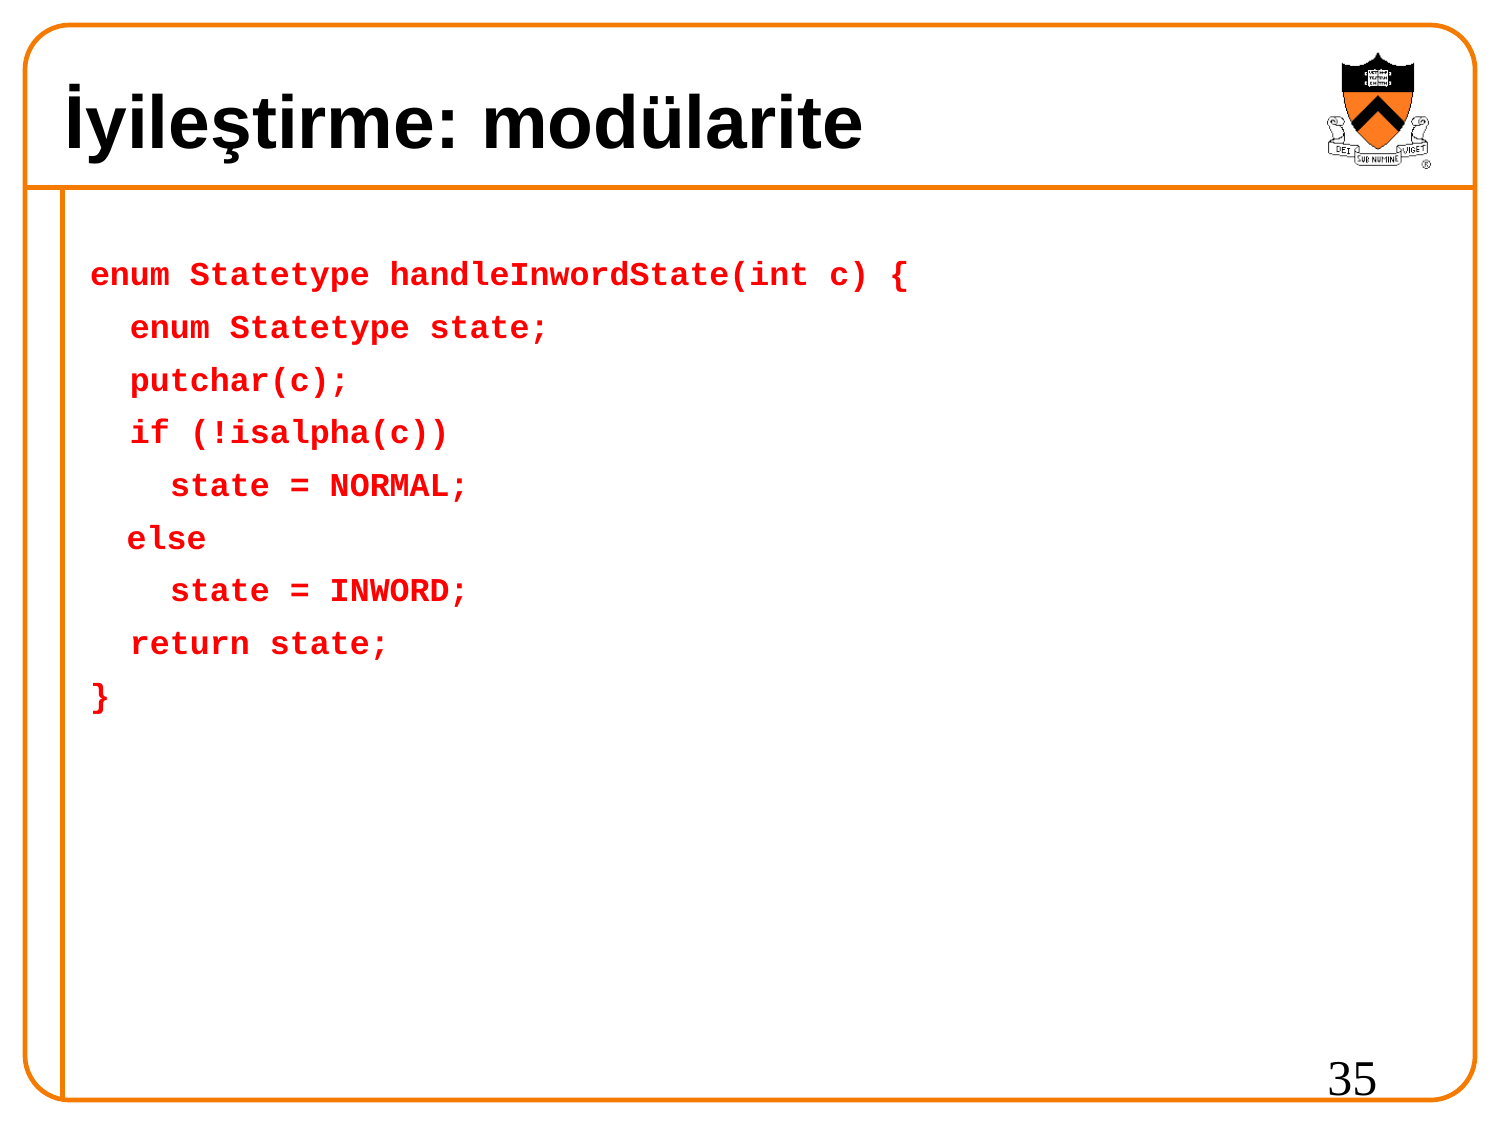

# İyileştirme: modülarite
enum Statetype handleInwordState(int c) {
 enum Statetype state;
 putchar(c);
 if (!isalpha(c))
 state = NORMAL;
	else
 state = INWORD;
 return state;
}
35